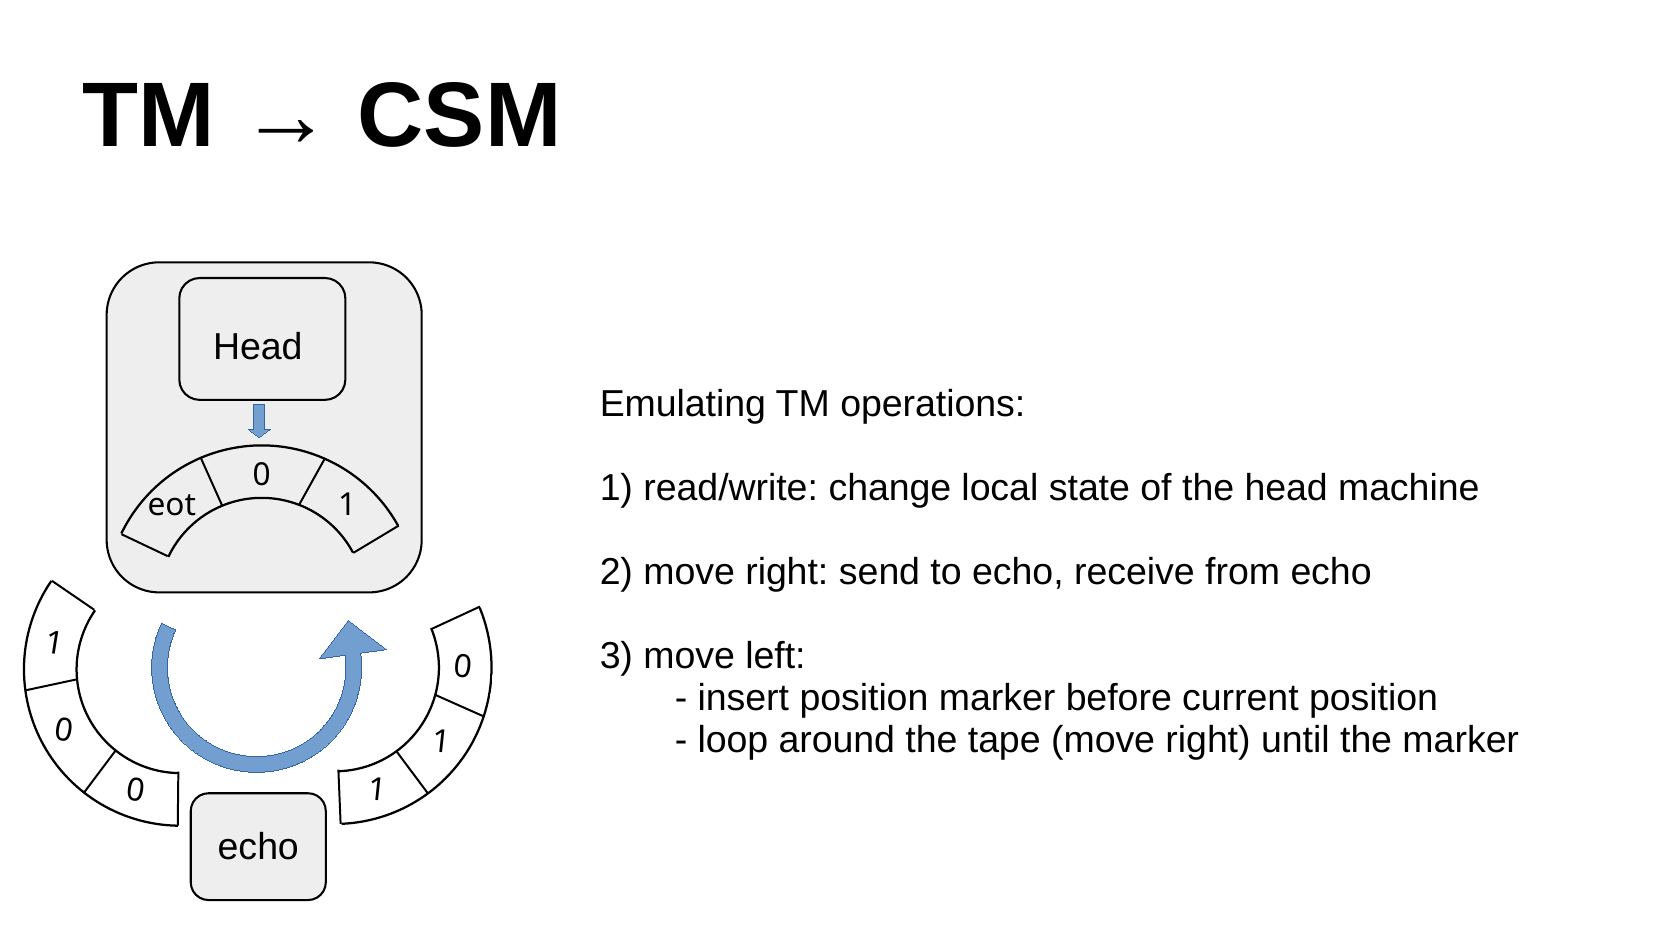

# TM → CSM
Head
Emulating TM operations:
1) read/write: change local state of the head machine
2) move right: send to echo, receive from echo
3) move left:
	- insert position marker before current position
	- loop around the tape (move right) until the marker
echo